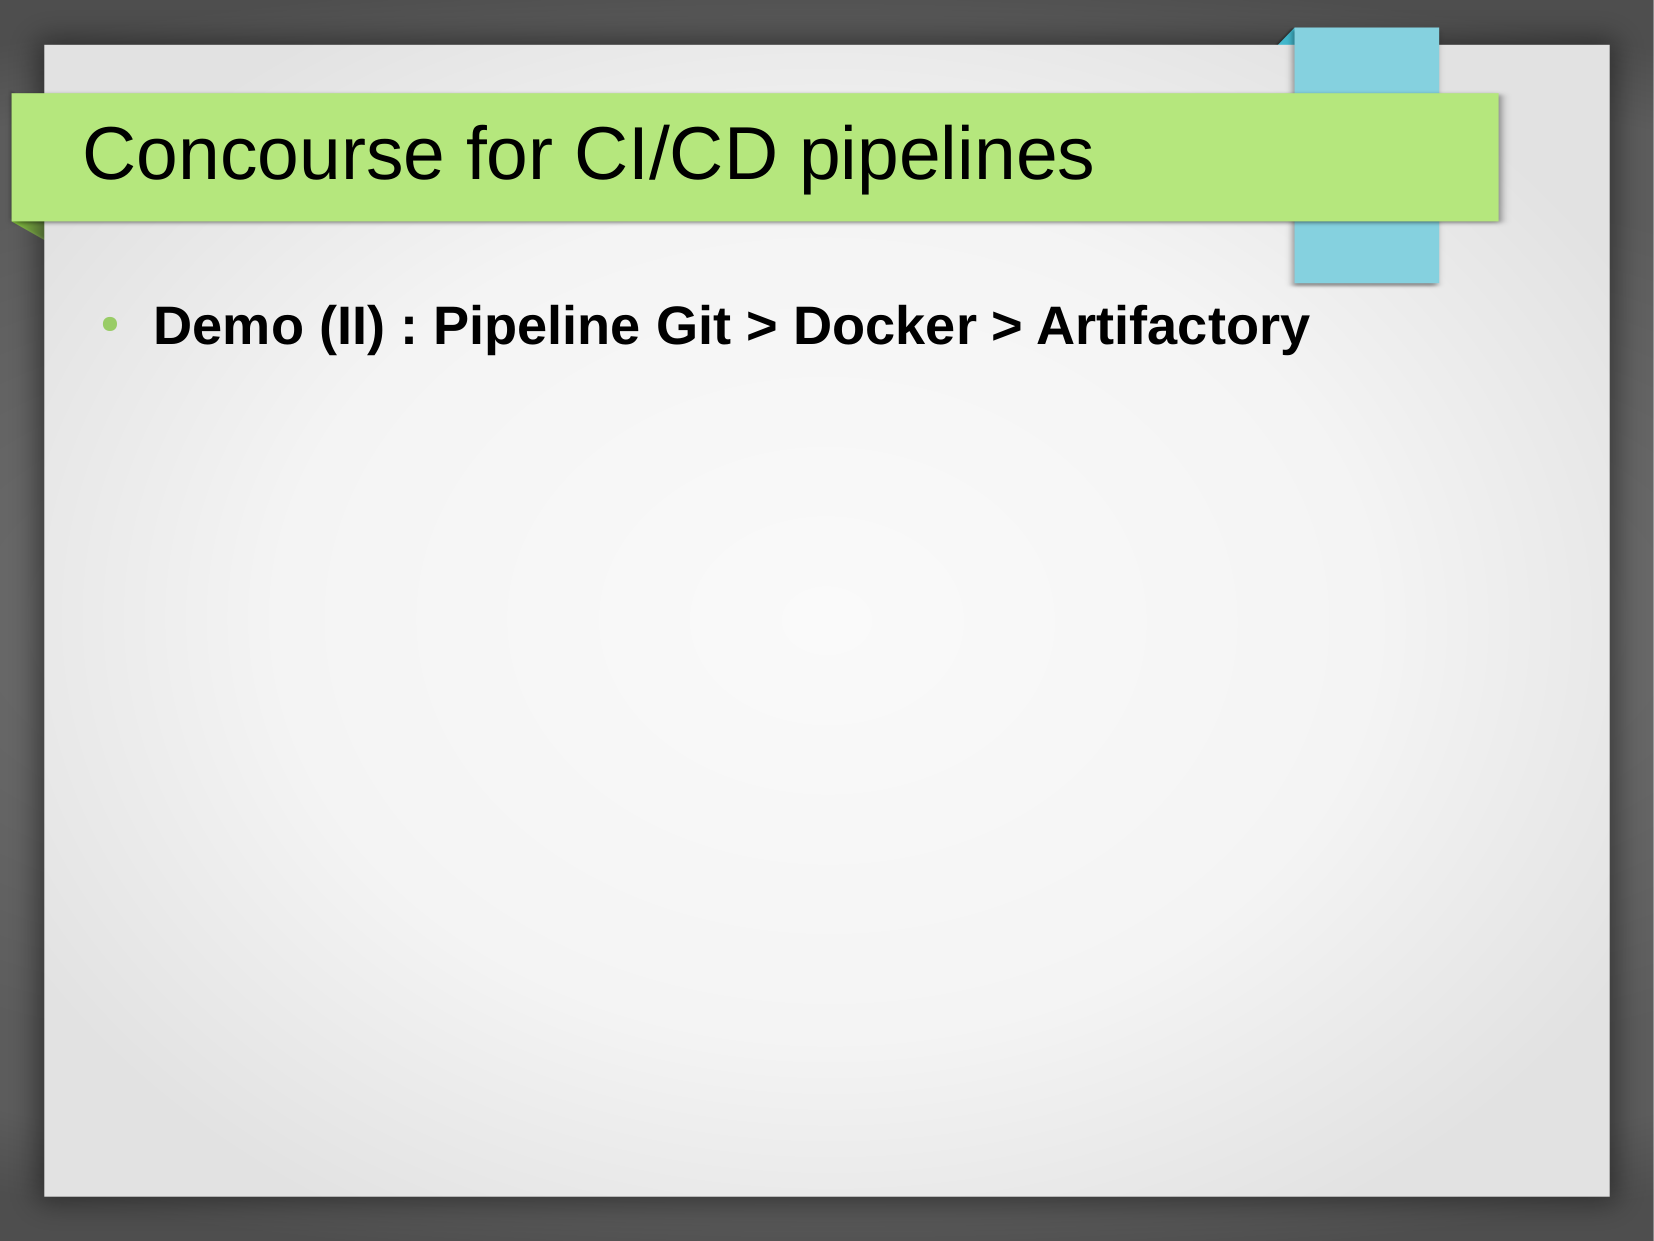

# Concourse for CI/CD pipelines
Demo (II) : Pipeline Git > Docker > Artifactory